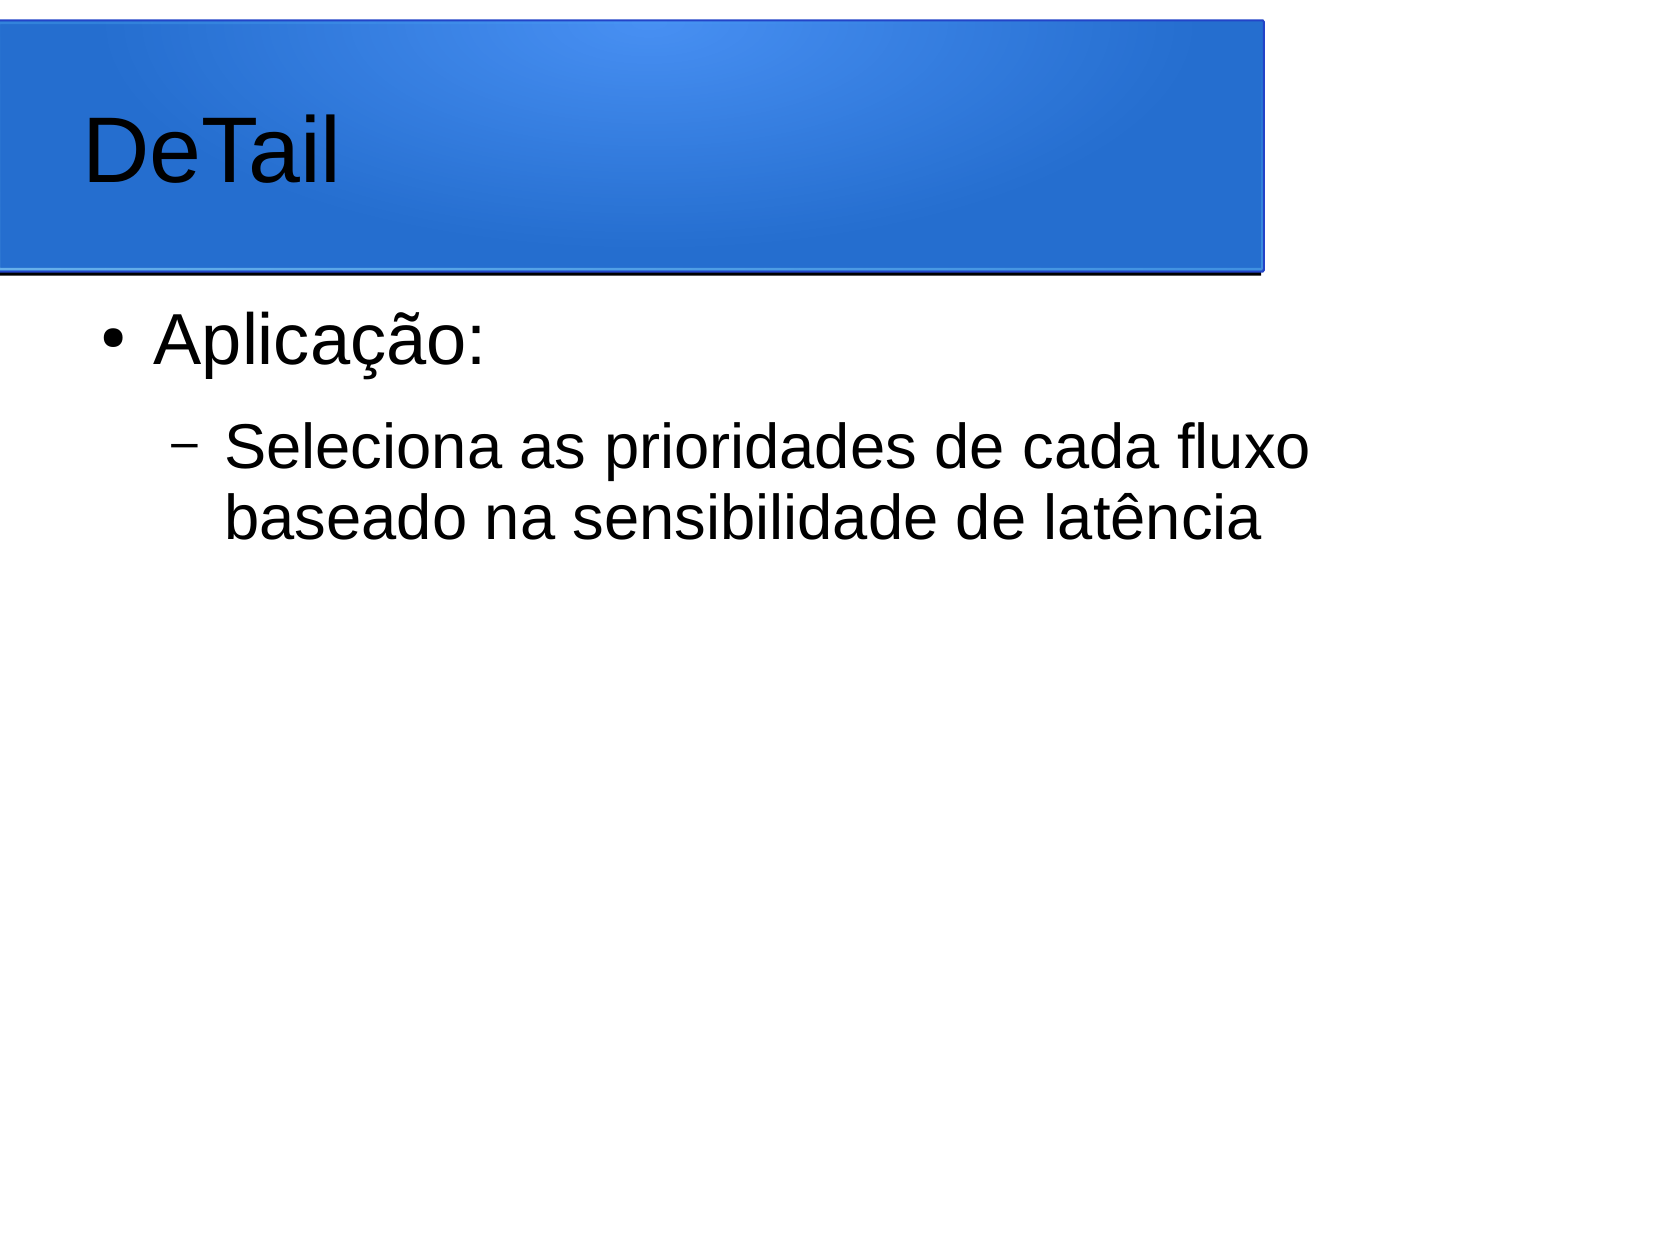

# DeTail
Aplicação:
Seleciona as prioridades de cada fluxo baseado na sensibilidade de latência